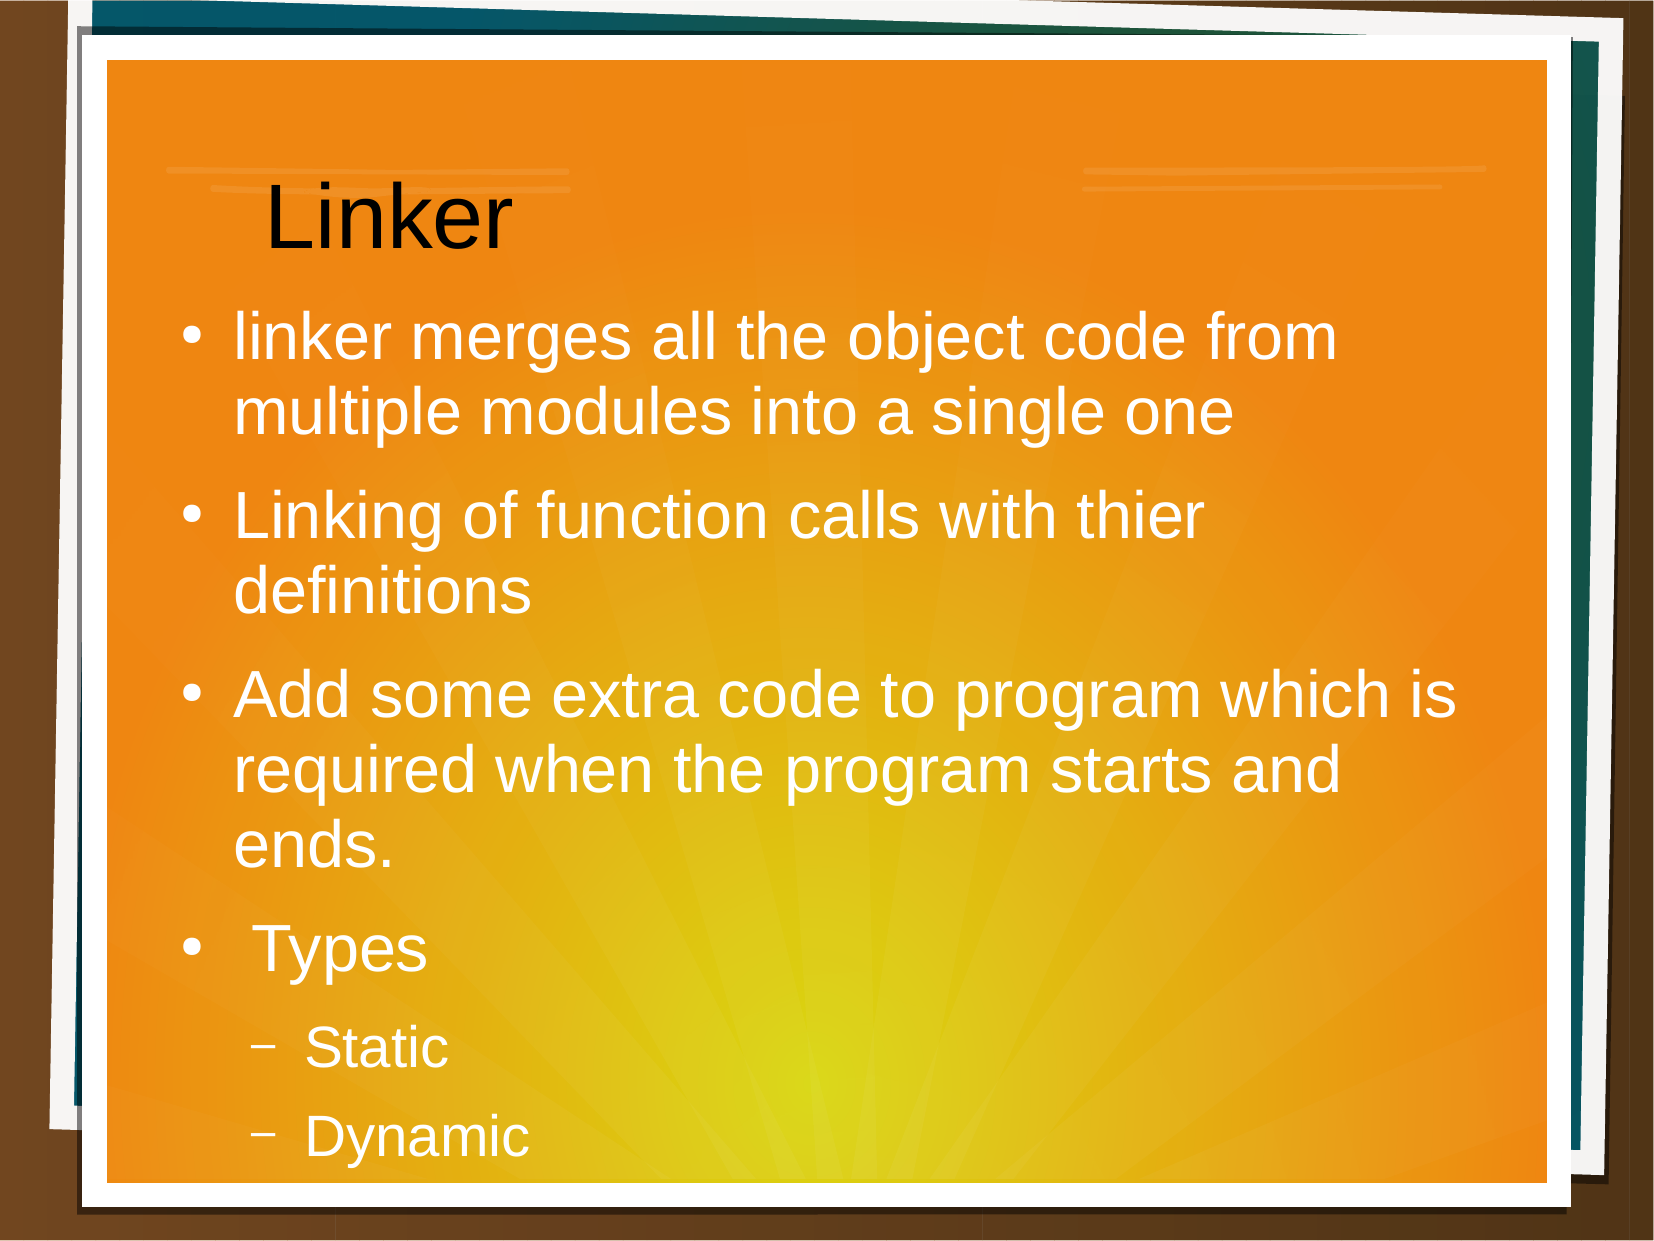

# Linker
linker merges all the object code from multiple modules into a single one
Linking of function calls with thier definitions
Add some extra code to program which is required when the program starts and ends.
 Types
Static
Dynamic